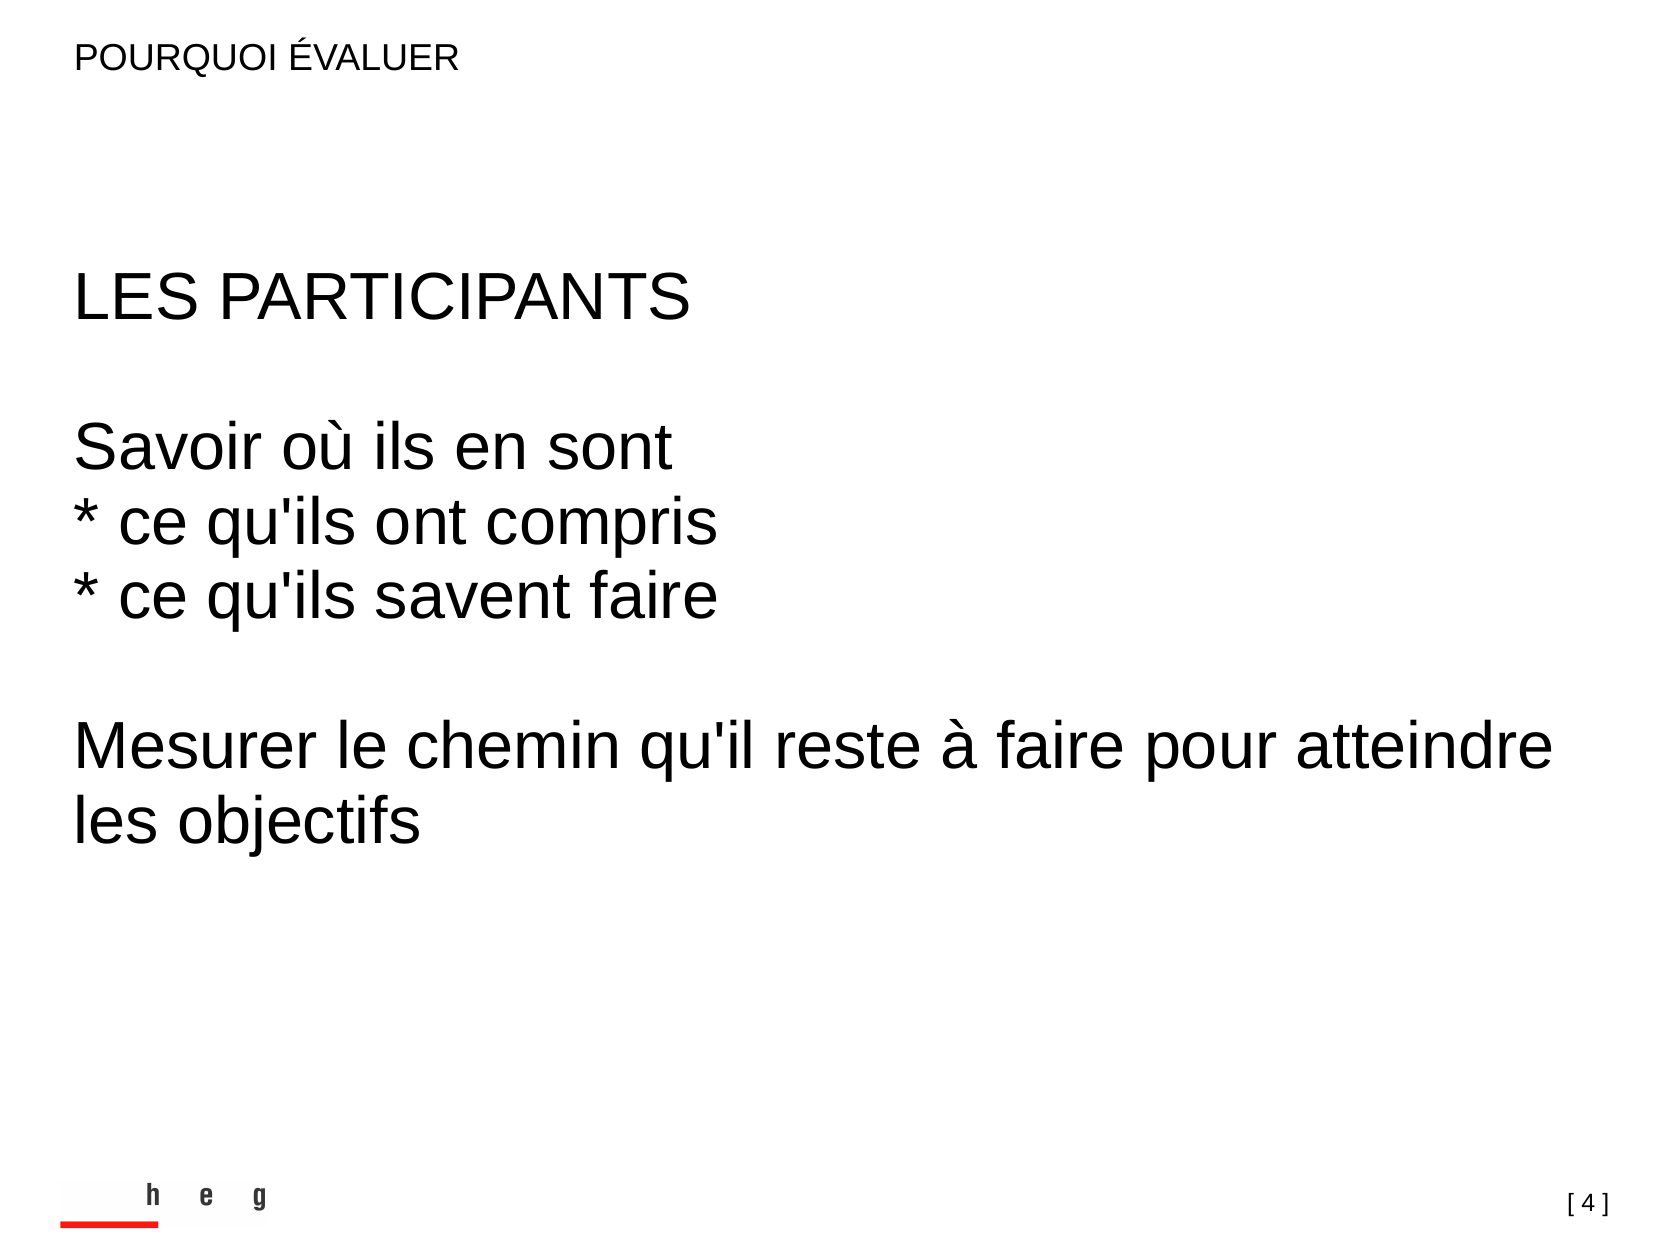

POURQUOI ÉVALUER
LES PARTICIPANTS
Savoir où ils en sont
* ce qu'ils ont compris
* ce qu'ils savent faire
Mesurer le chemin qu'il reste à faire pour atteindre les objectifs